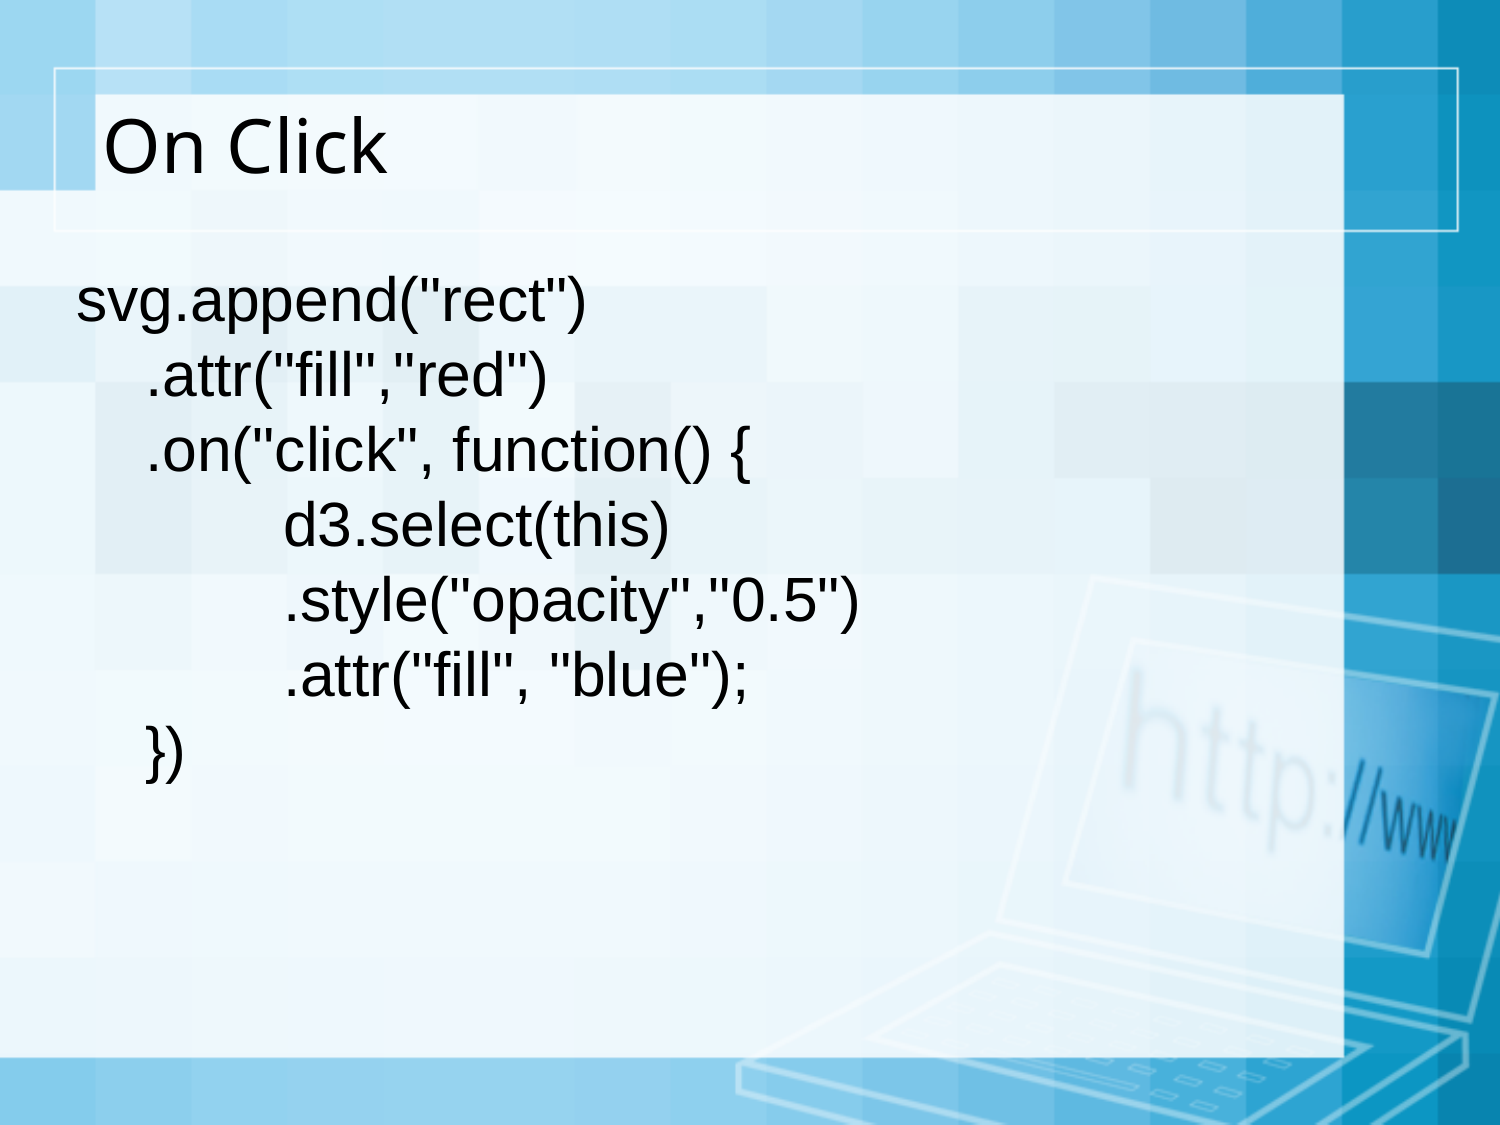

# On Click
svg.append("rect")
 .attr("fill","red")
 .on("click", function() {
 d3.select(this)
 .style("opacity","0.5")
 .attr("fill", "blue");
 })